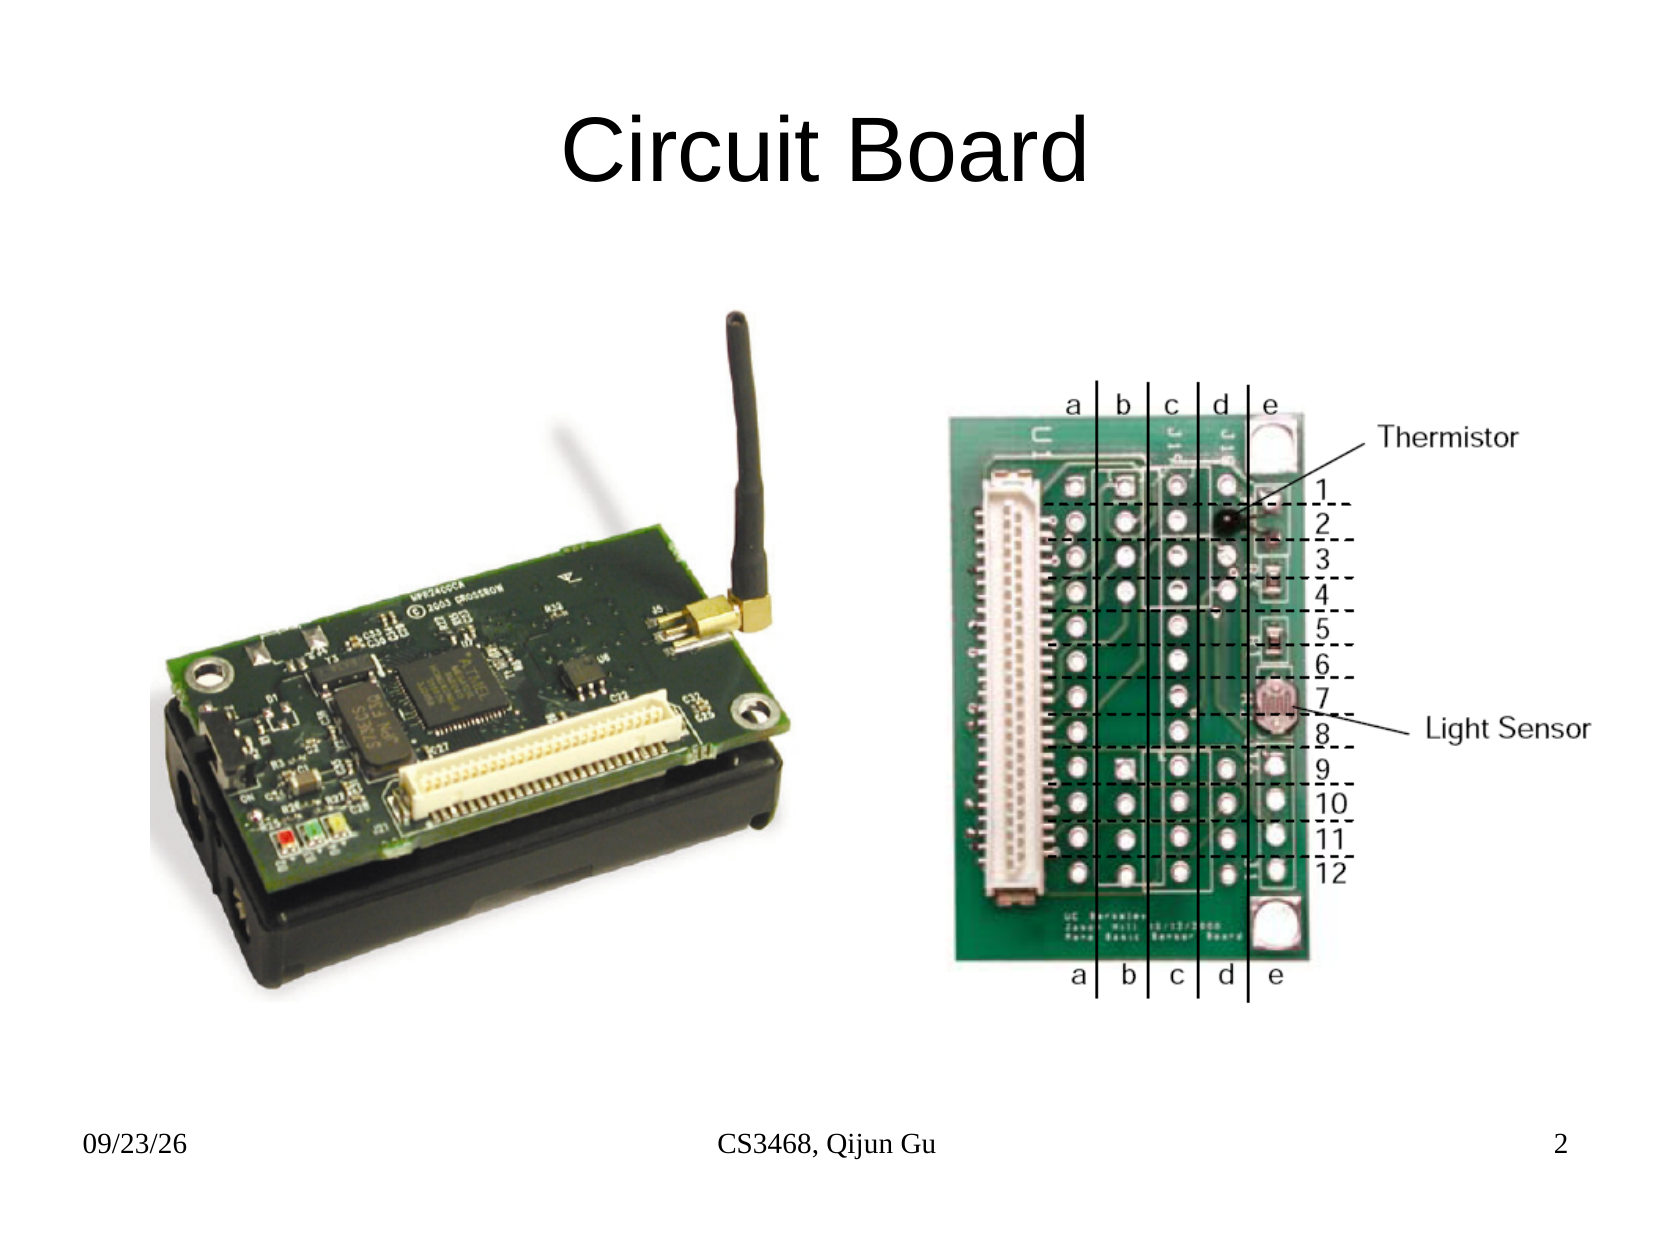

# Circuit Board
CS3468, Qijun Gu
2